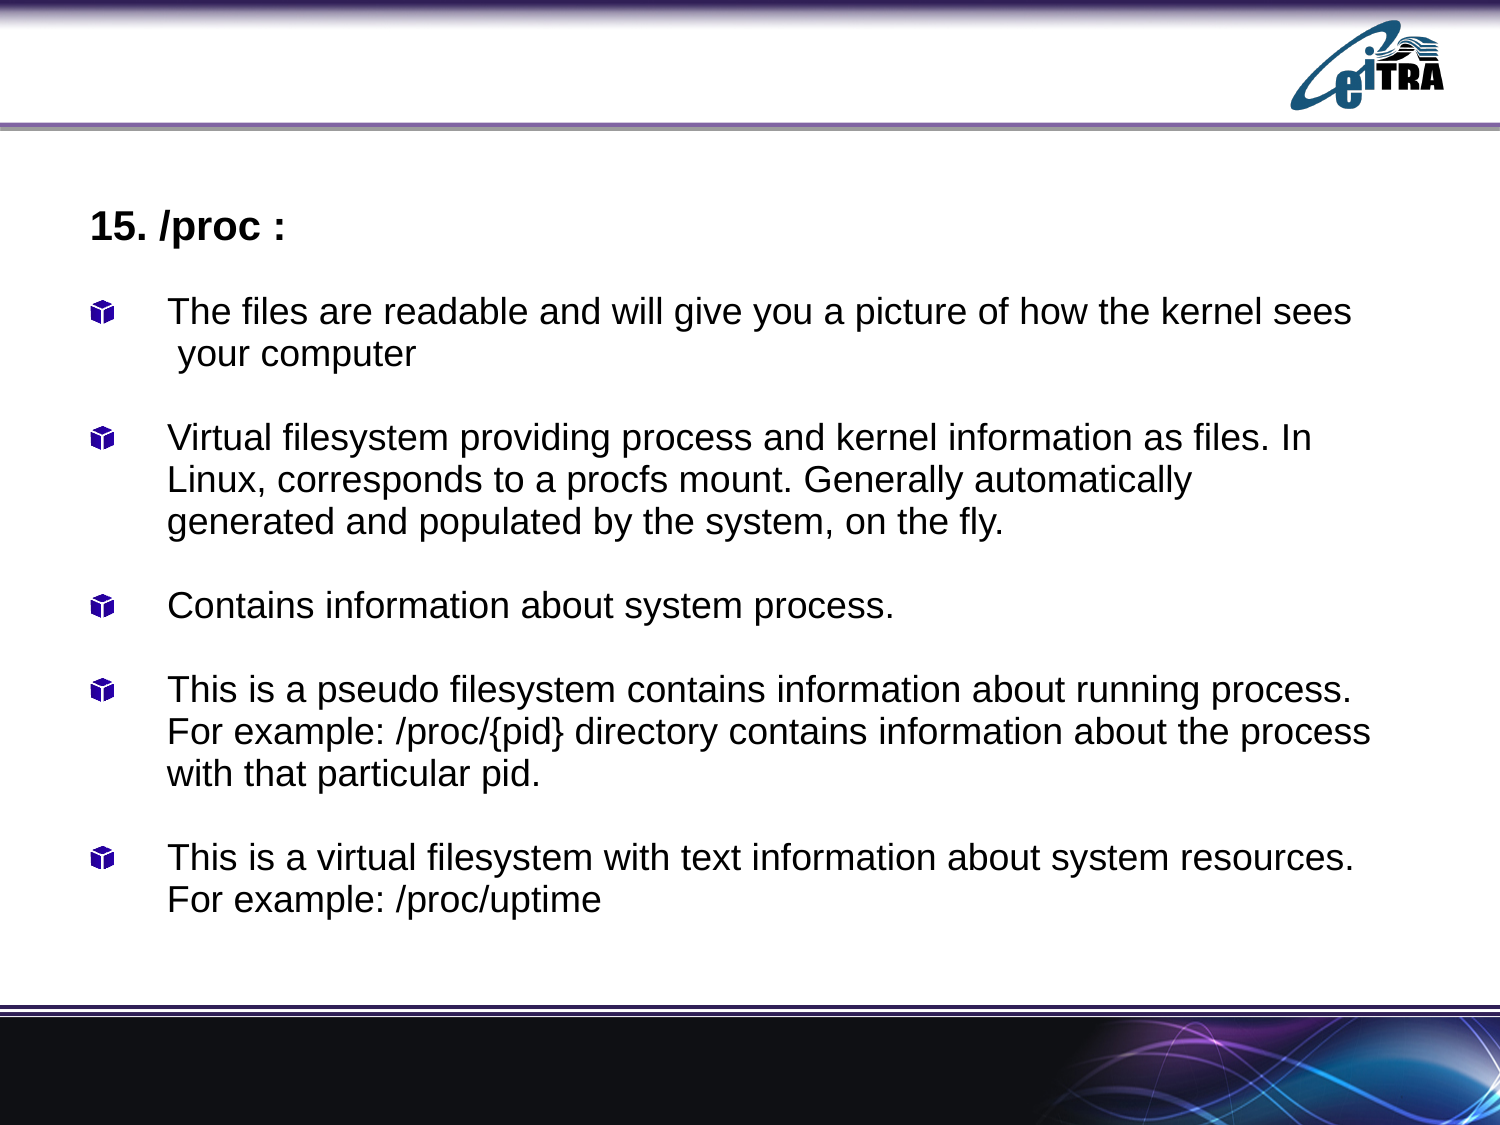

15. /proc :
 The files are readable and will give you a picture of how the kernel sees your computer
 Virtual filesystem providing process and kernel information as files. In Linux, corresponds to a procfs mount. Generally automatically generated and populated by the system, on the fly.
 Contains information about system process.
 This is a pseudo filesystem contains information about running process. For example: /proc/{pid} directory contains information about the process with that particular pid.
 This is a virtual filesystem with text information about system resources. For example: /proc/uptime